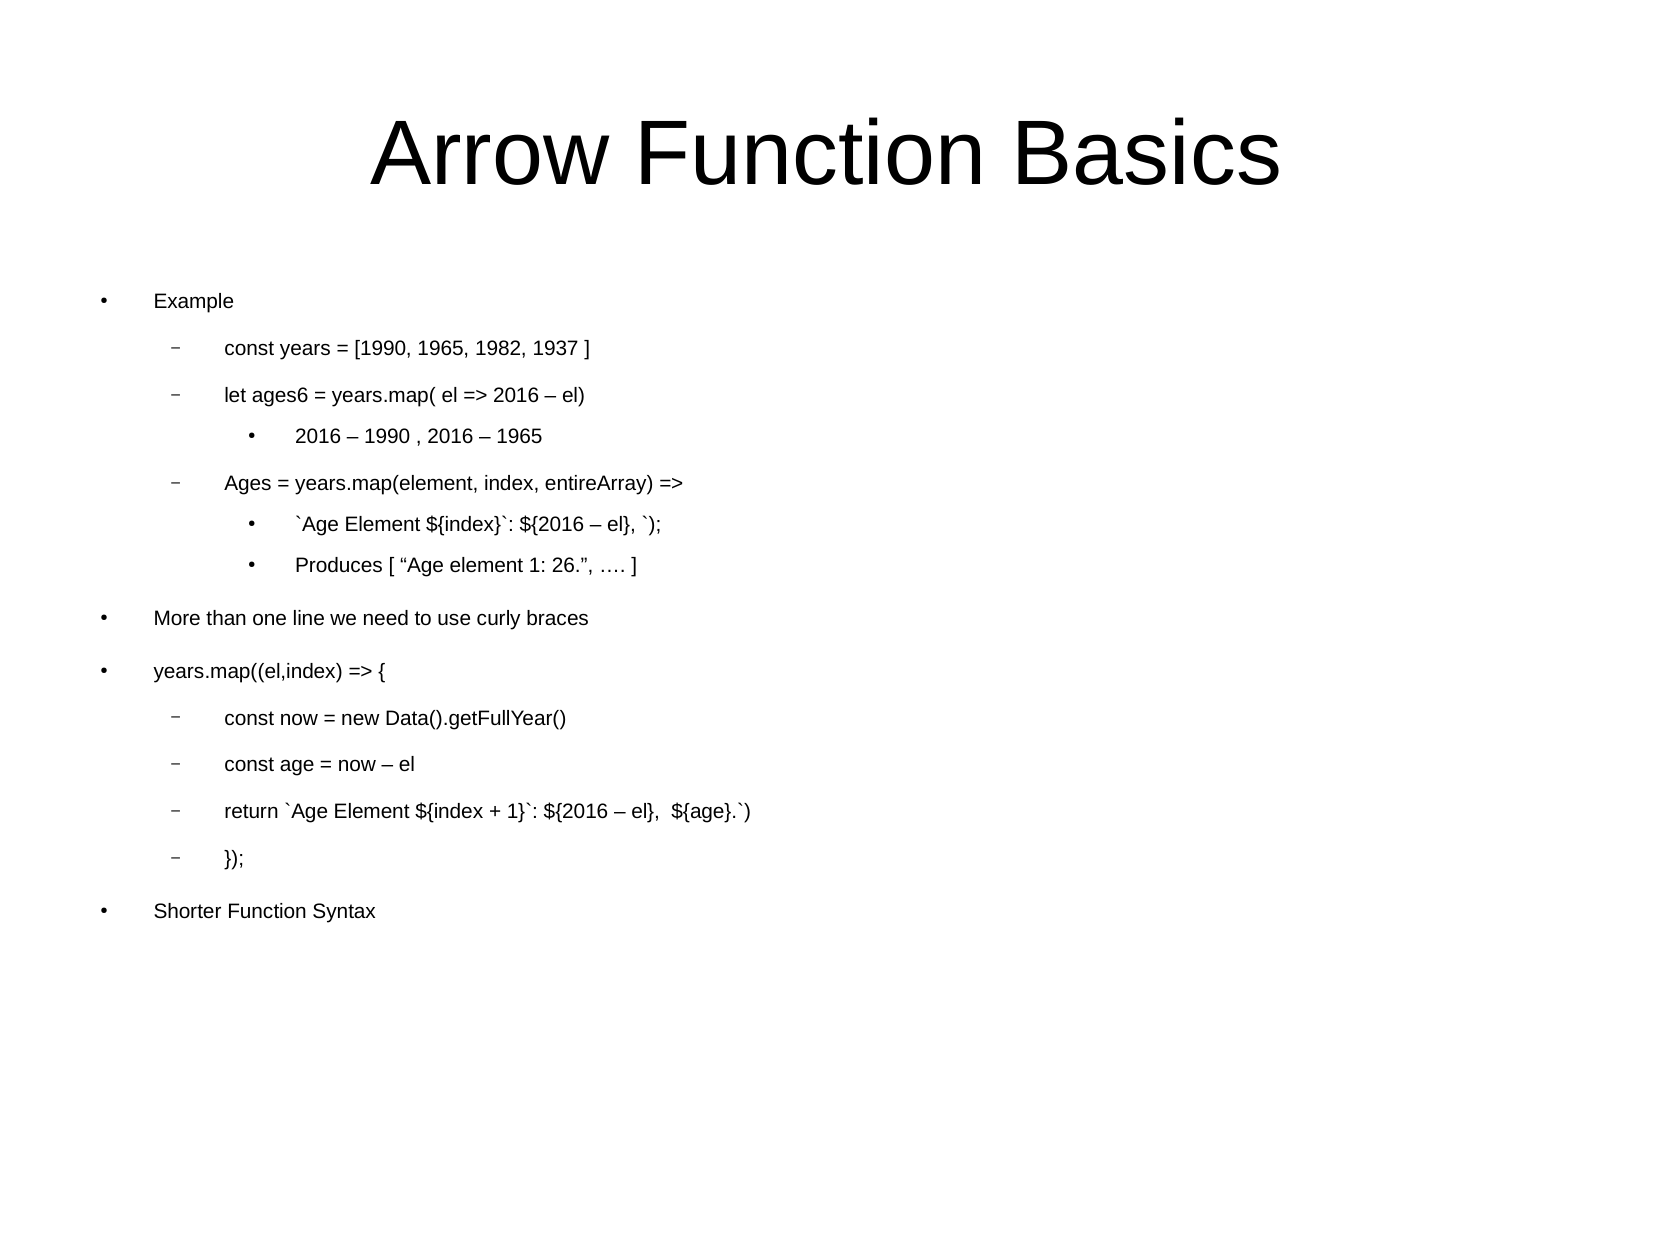

# Arrow Function Basics
Example
const years = [1990, 1965, 1982, 1937 ]
let ages6 = years.map( el => 2016 – el)
2016 – 1990 , 2016 – 1965
Ages = years.map(element, index, entireArray) =>
`Age Element ${index}`: ${2016 – el}, `);
Produces [ “Age element 1: 26.”, …. ]
More than one line we need to use curly braces
years.map((el,index) => {
const now = new Data().getFullYear()
const age = now – el
return `Age Element ${index + 1}`: ${2016 – el}, ${age}.`)
});
Shorter Function Syntax